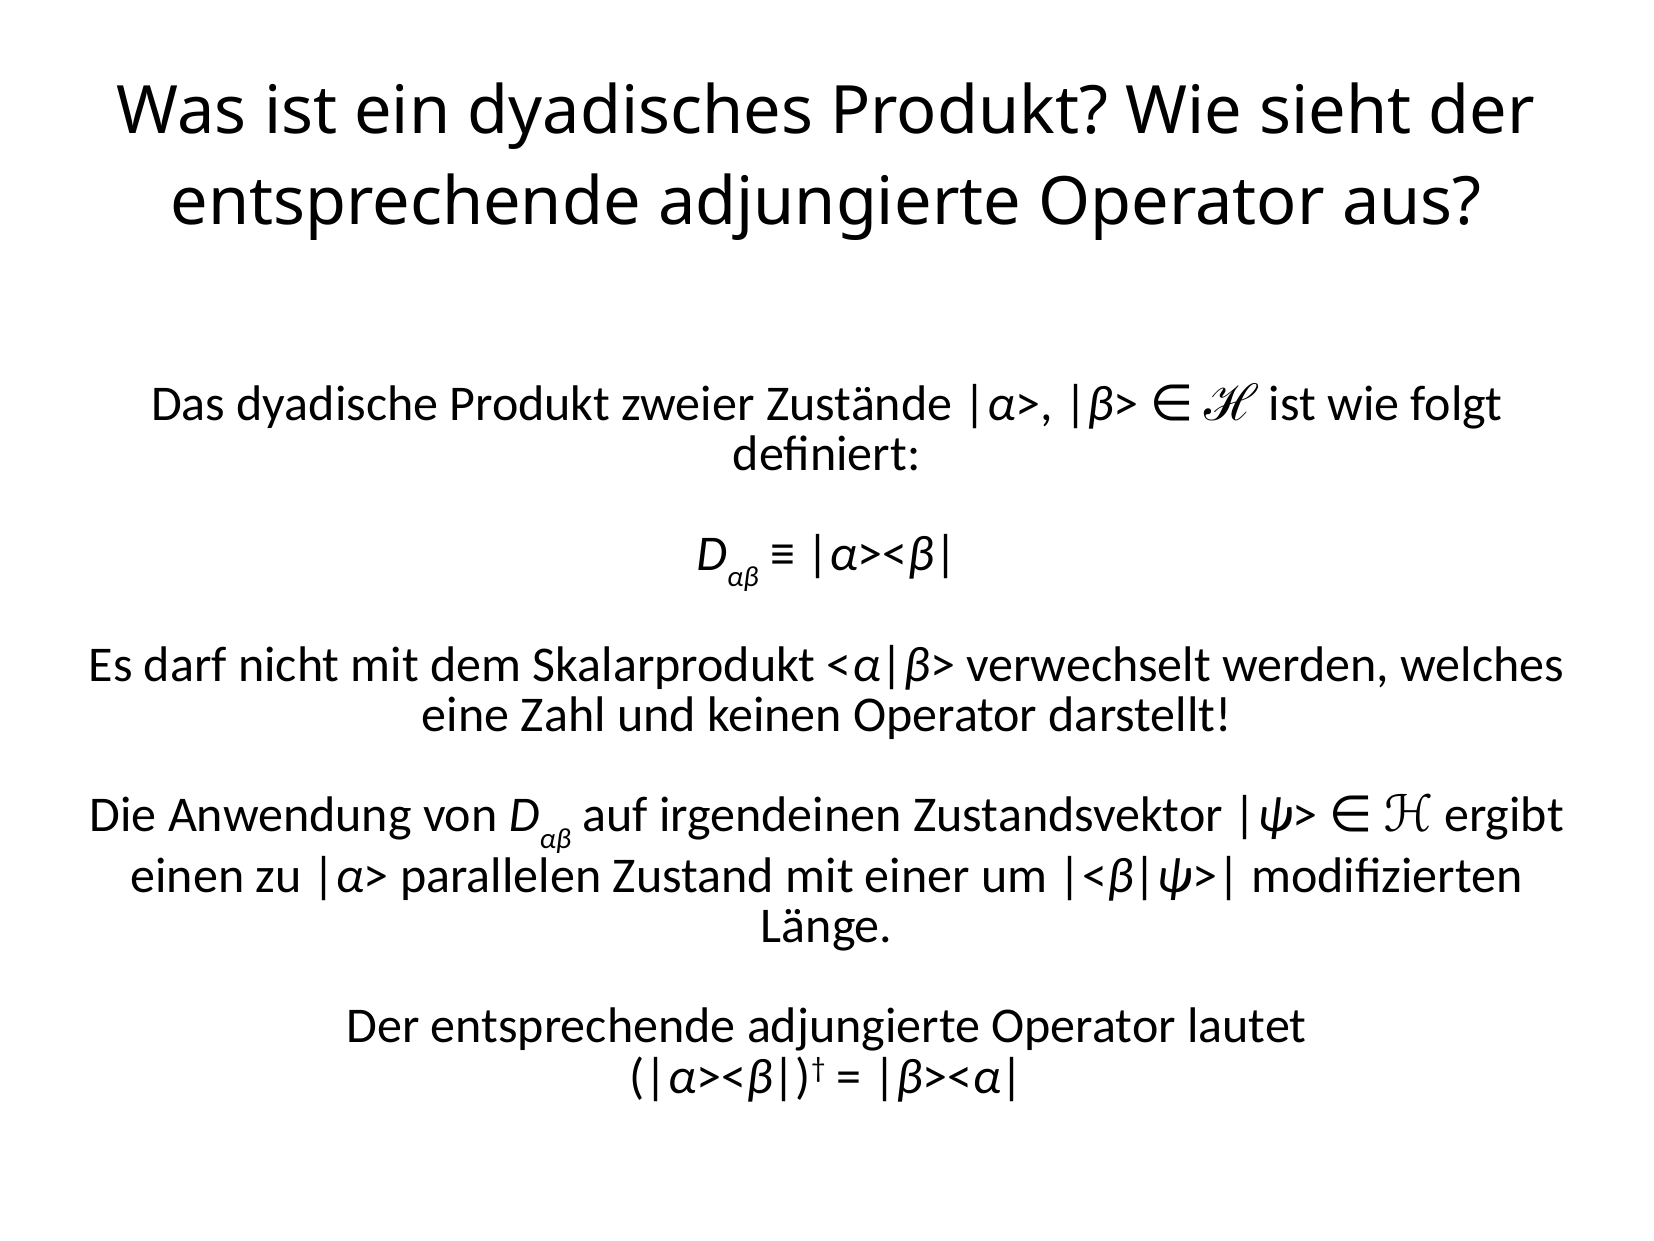

# Was ist ein dyadisches Produkt? Wie sieht der entsprechende adjungierte Operator aus?
Das dyadische Produkt zweier Zustände |α>, |β> ∈ ℋ ist wie folgt definiert:
Dαβ ≡ |α><β|
Es darf nicht mit dem Skalarprodukt <α|β> verwechselt werden, welches eine Zahl und keinen Operator darstellt!
Die Anwendung von Dαβ auf irgendeinen Zustandsvektor |ψ> ∈ ℋ ergibt einen zu |α> parallelen Zustand mit einer um |<β|ψ>| modifizierten Länge.
Der entsprechende adjungierte Operator lautet
(|α><β|)† = |β><α|